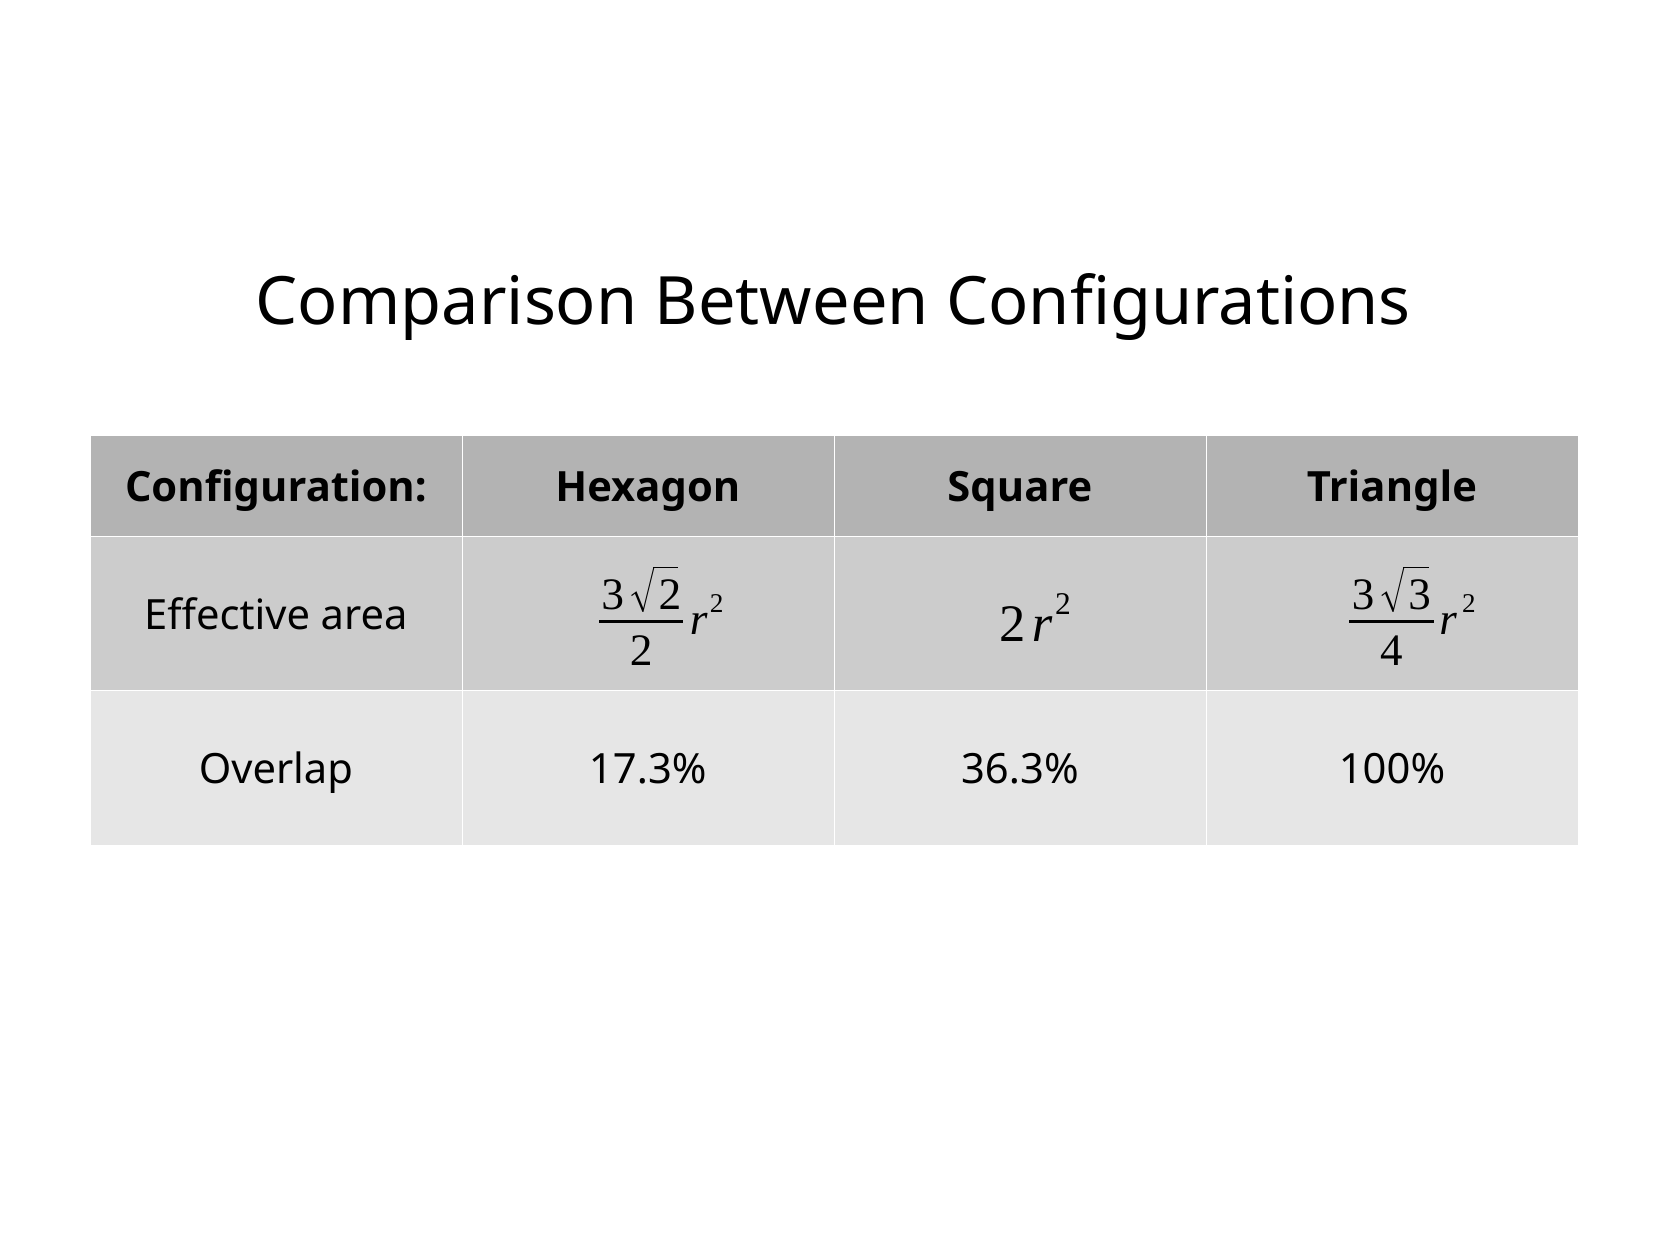

# Comparison Between Configurations
| Configuration: | Hexagon | Square | Triangle |
| --- | --- | --- | --- |
| Effective area | | | |
| Overlap | 17.3% | 36.3% | 100% |